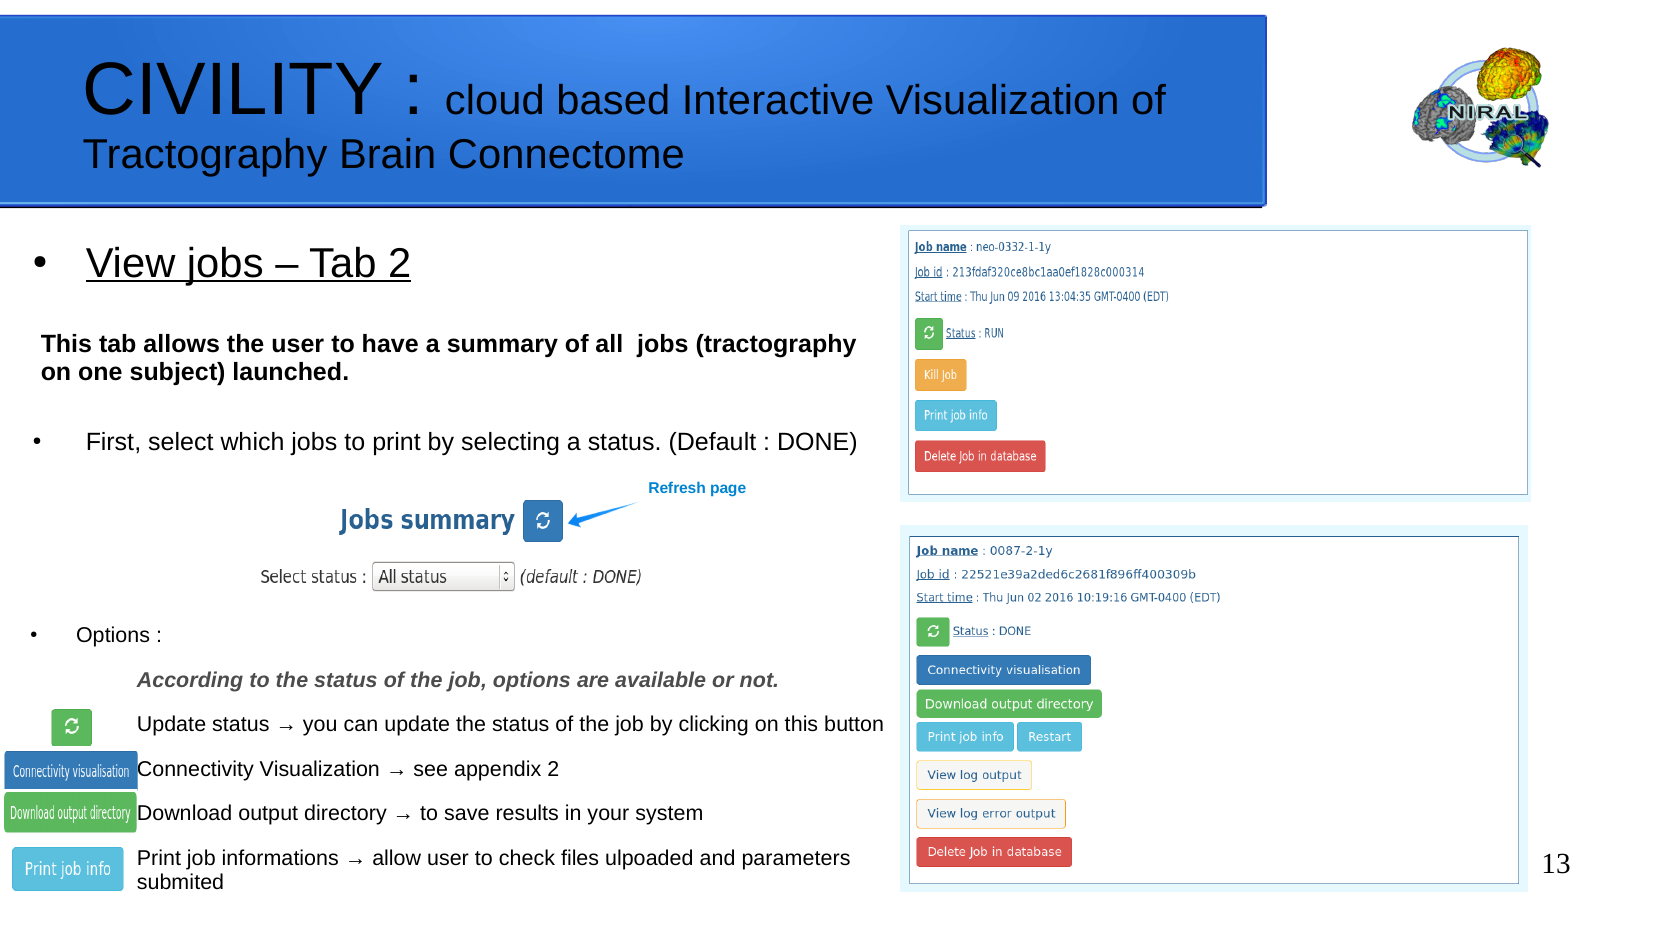

CIVILITY : cloud based Interactive Visualization of Tractography Brain Connectome
# View jobs – Tab 2
This tab allows the user to have a summary of all jobs (tractography on one subject) launched.
First, select which jobs to print by selecting a status. (Default : DONE)
Refresh page
Options :
According to the status of the job, options are available or not.
Update status → you can update the status of the job by clicking on this button
Connectivity Visualization → see appendix 2
Download output directory → to save results in your system
Print job informations → allow user to check files ulpoaded and parameters submited
13